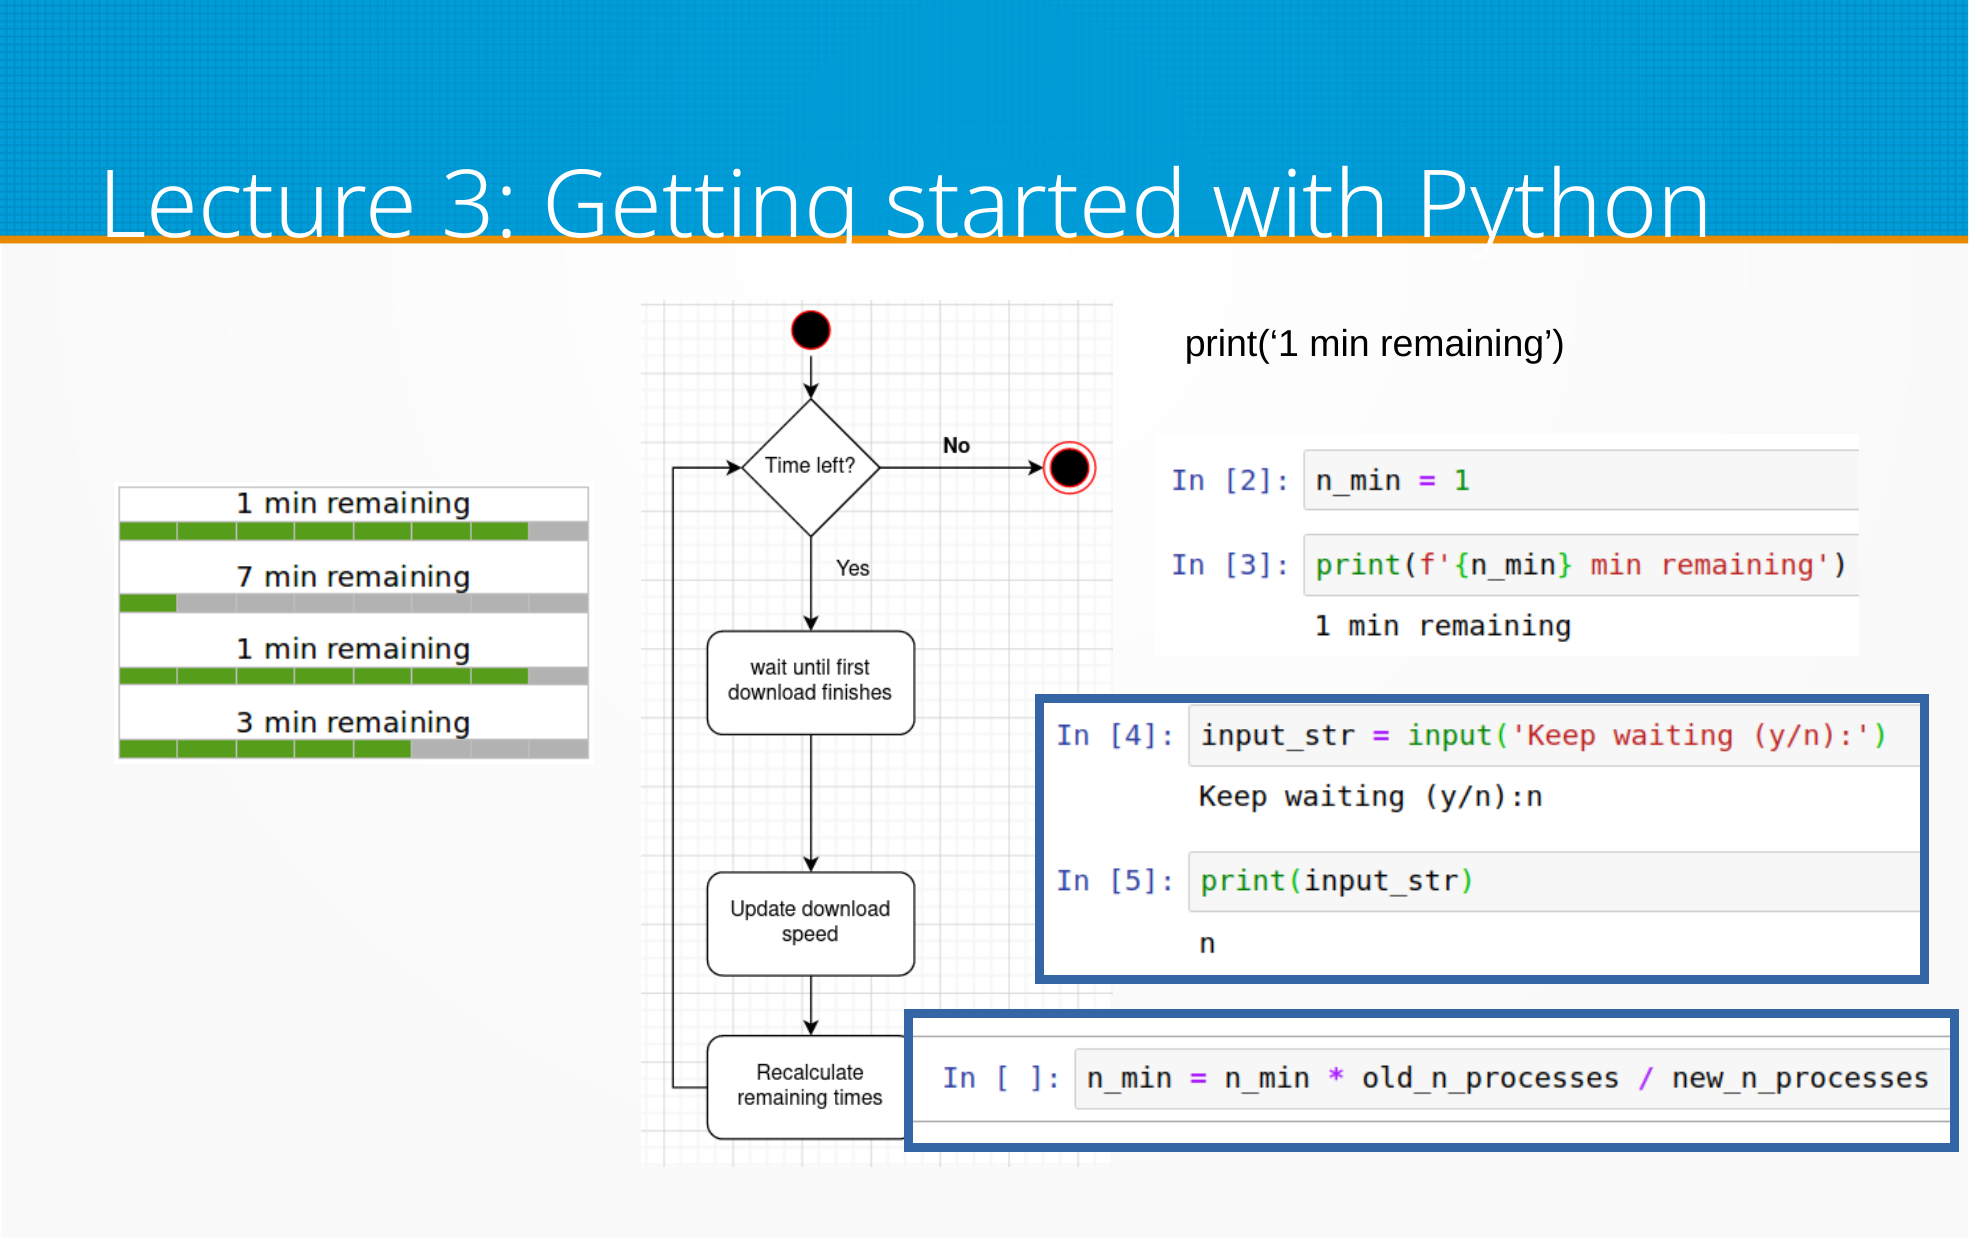

# Lecture 3: Getting started with Python
print(‘1 min remaining’)